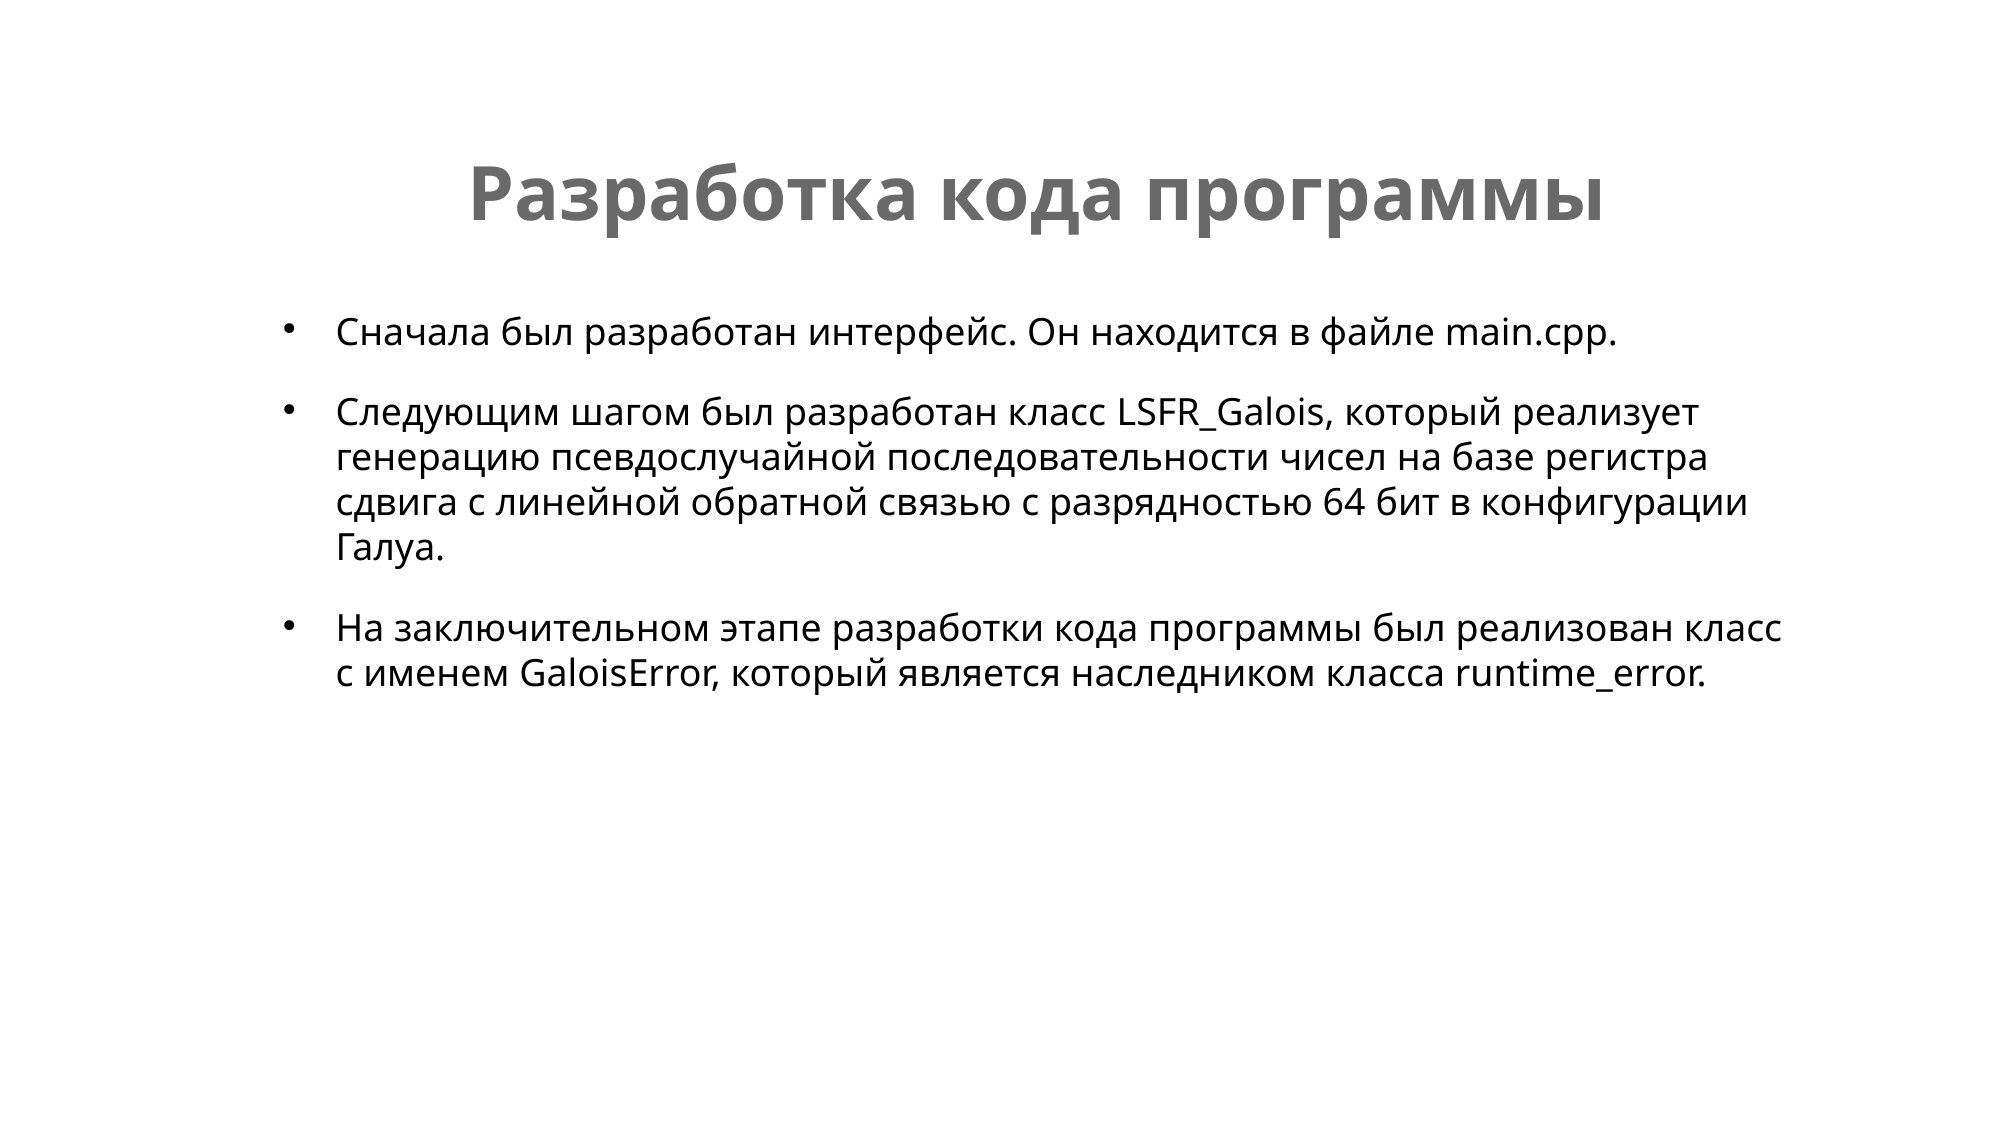

# Разработка кода программы
Сначала был разработан интерфейс. Он находится в файле main.cpp.
Следующим шагом был разработан класс LSFR_Galois, который реализует генерацию псевдослучайной последовательности чисел на базе регистра сдвига с линейной обратной связью с разрядностью 64 бит в конфигурации Галуа.
На заключительном этапе разработки кода программы был реализован класс c именем GaloisError, который является наследником класса runtime_error.